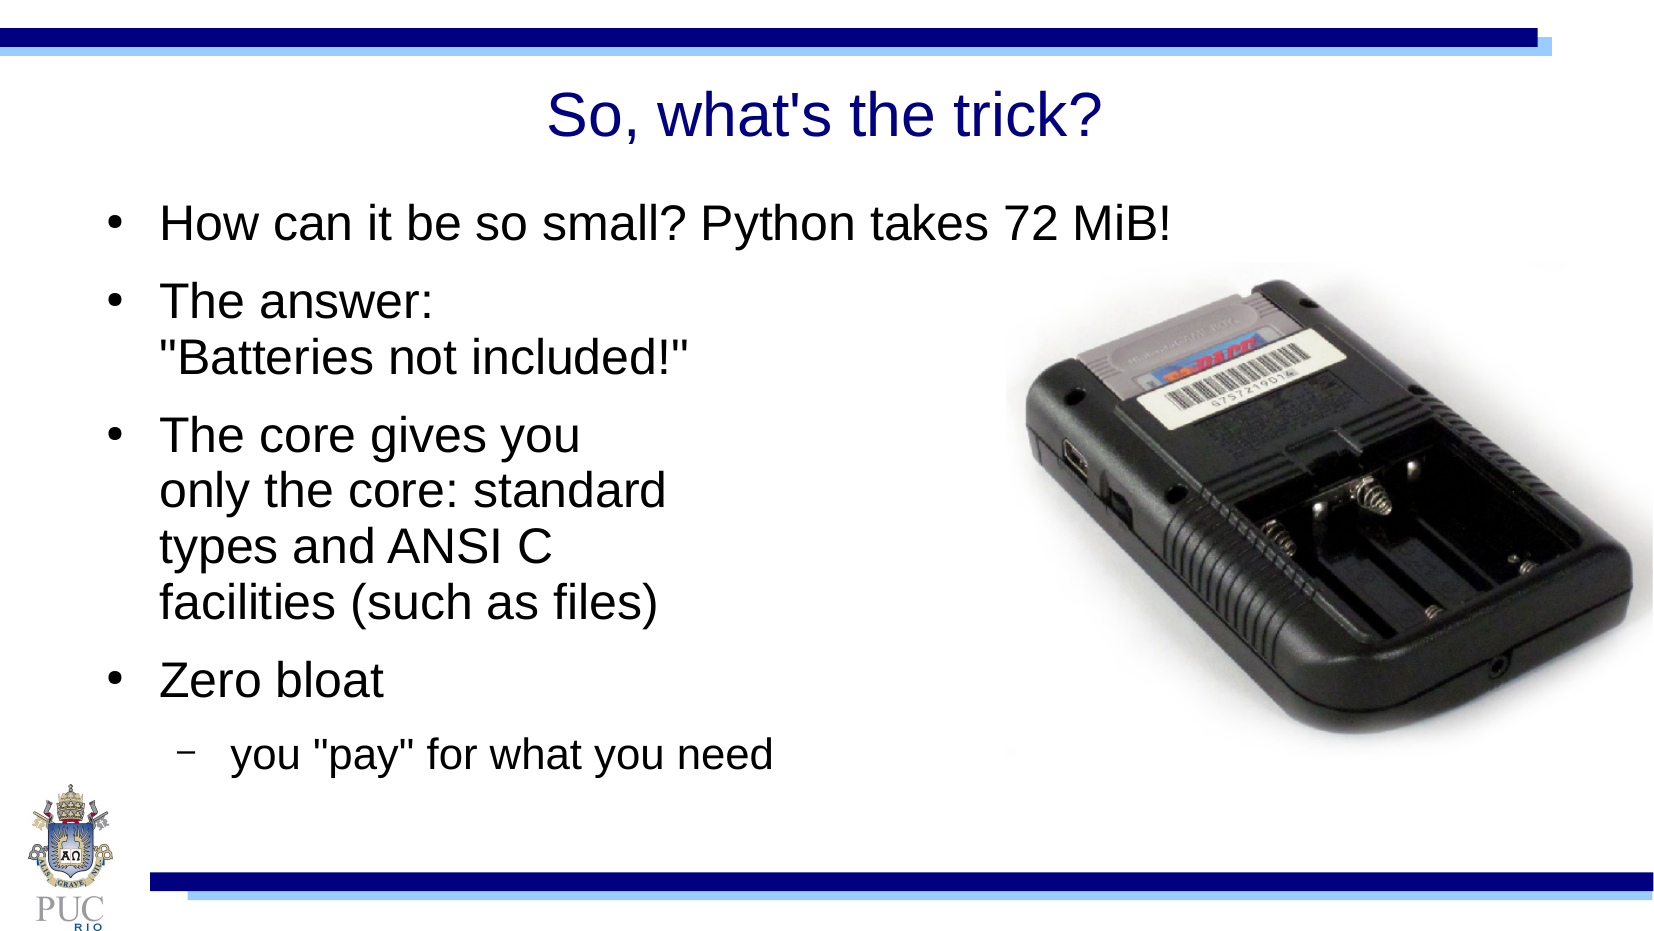

# So, what's the trick?
How can it be so small? Python takes 72 MiB!
The answer:
"Batteries not included!"
The core gives you
only the core: standard
types and ANSI C
facilities (such as files)
Zero bloat
you "pay" for what you need